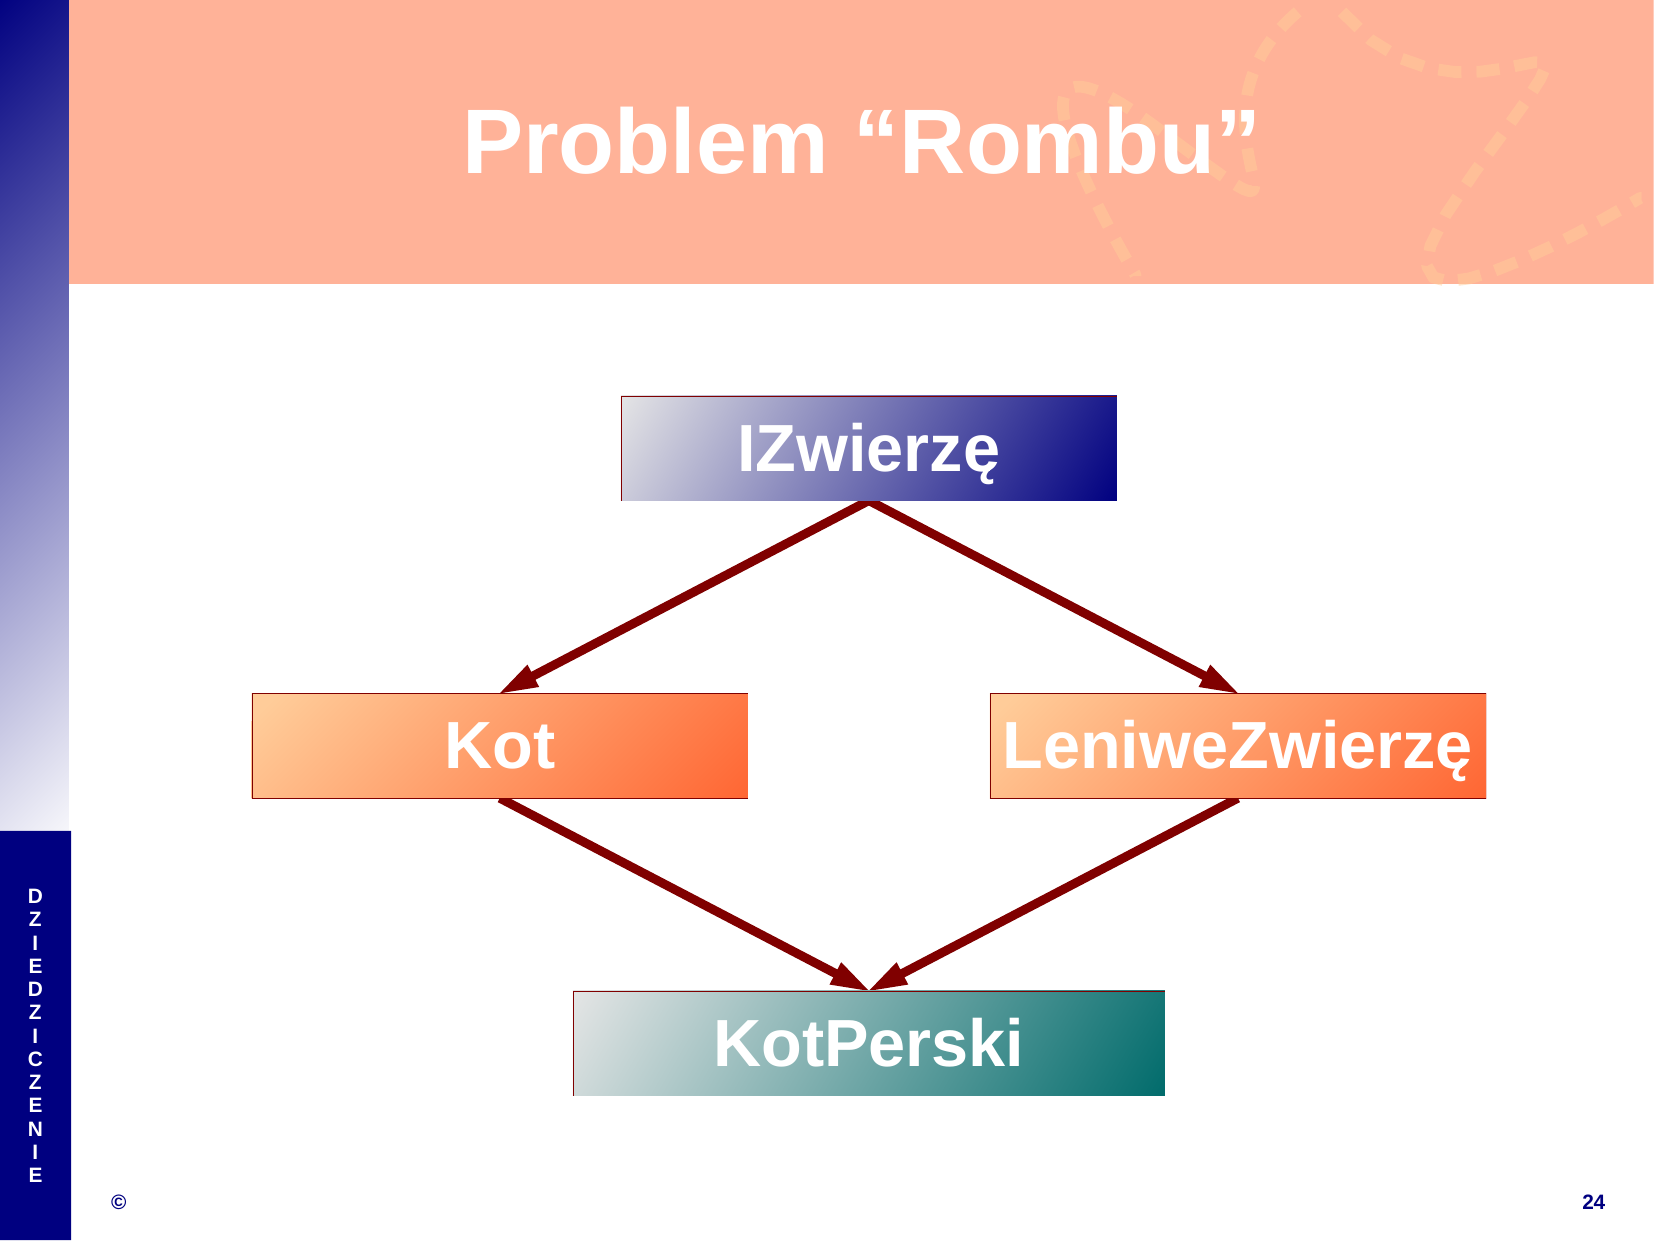

# Problem “Rombu”
IZwierzę
Kot
LeniweZwierzę
D
Z
I
E
D
Z
I
C
Z
E
N
I
E
KotPerski